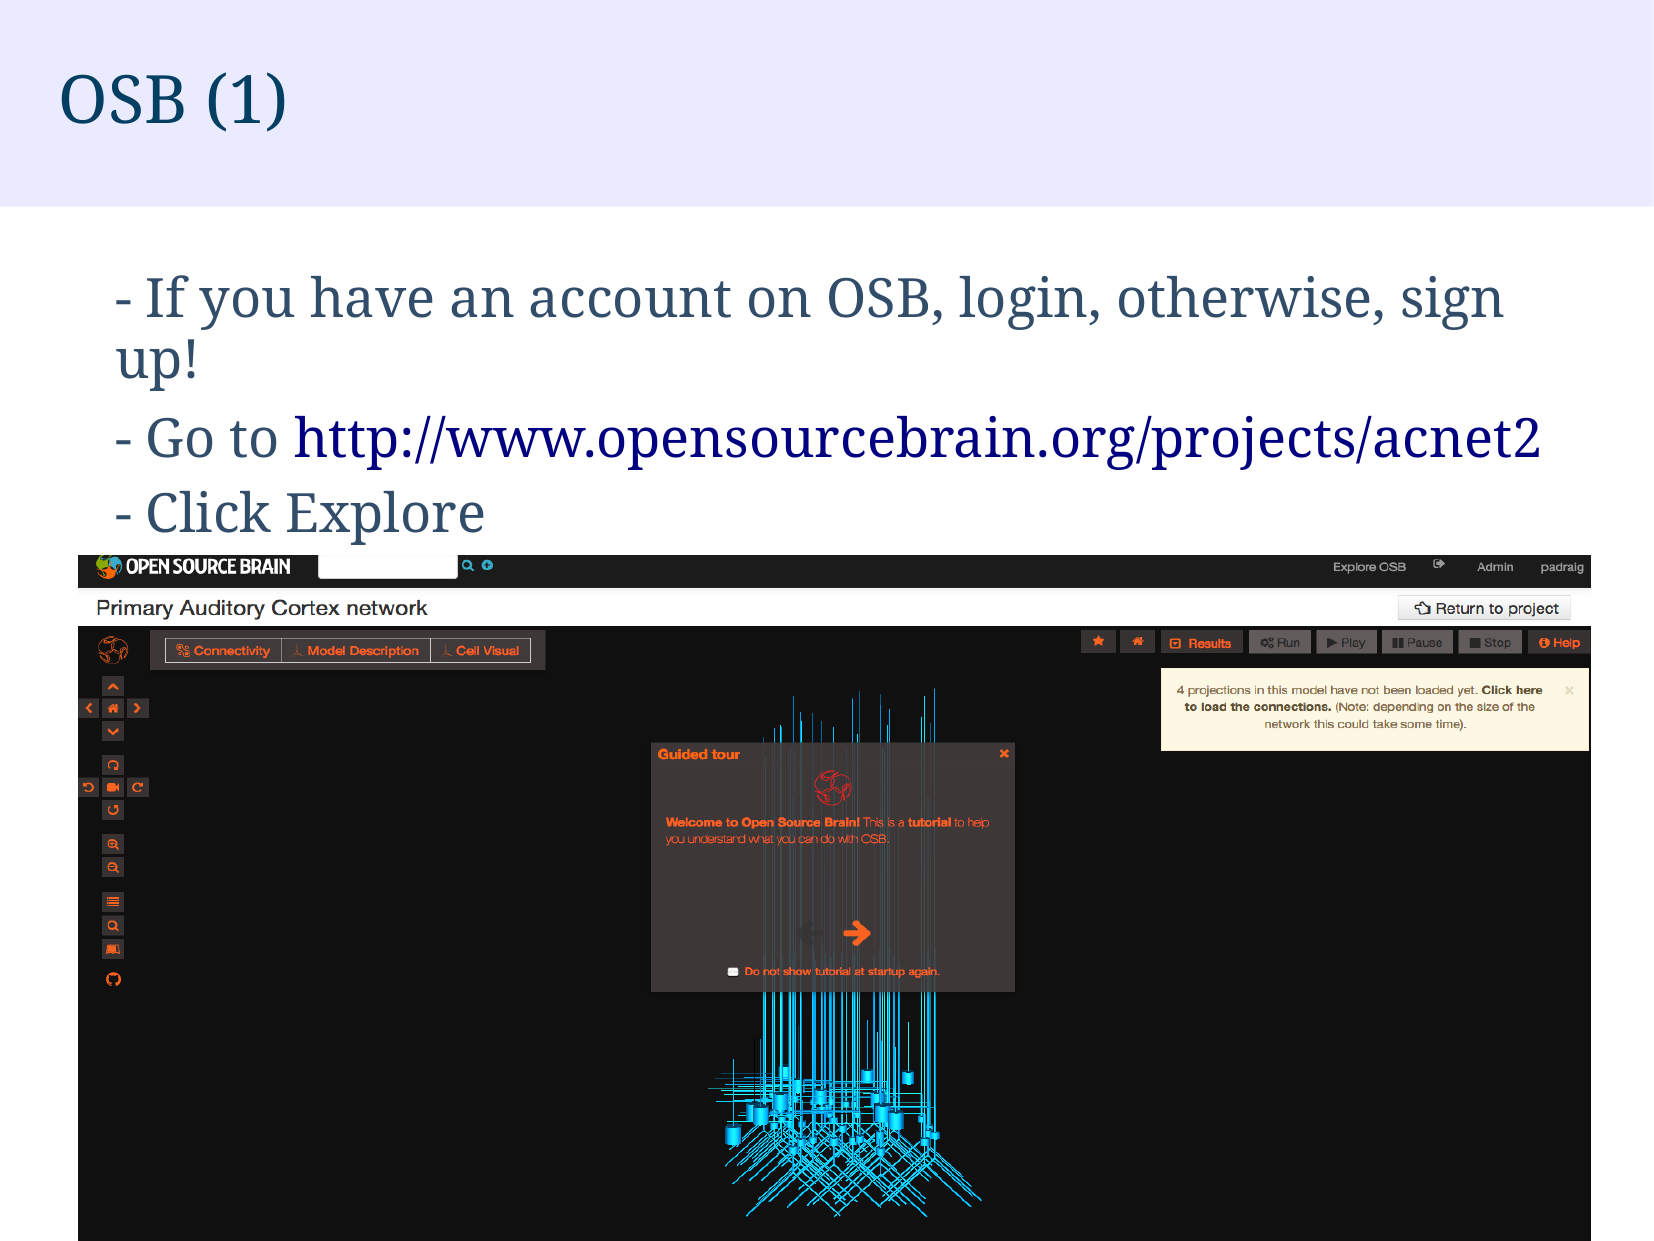

# OSB (1)
- If you have an account on OSB, login, otherwise, sign up!
- Go to http://www.opensourcebrain.org/projects/acnet2
- Click Explore